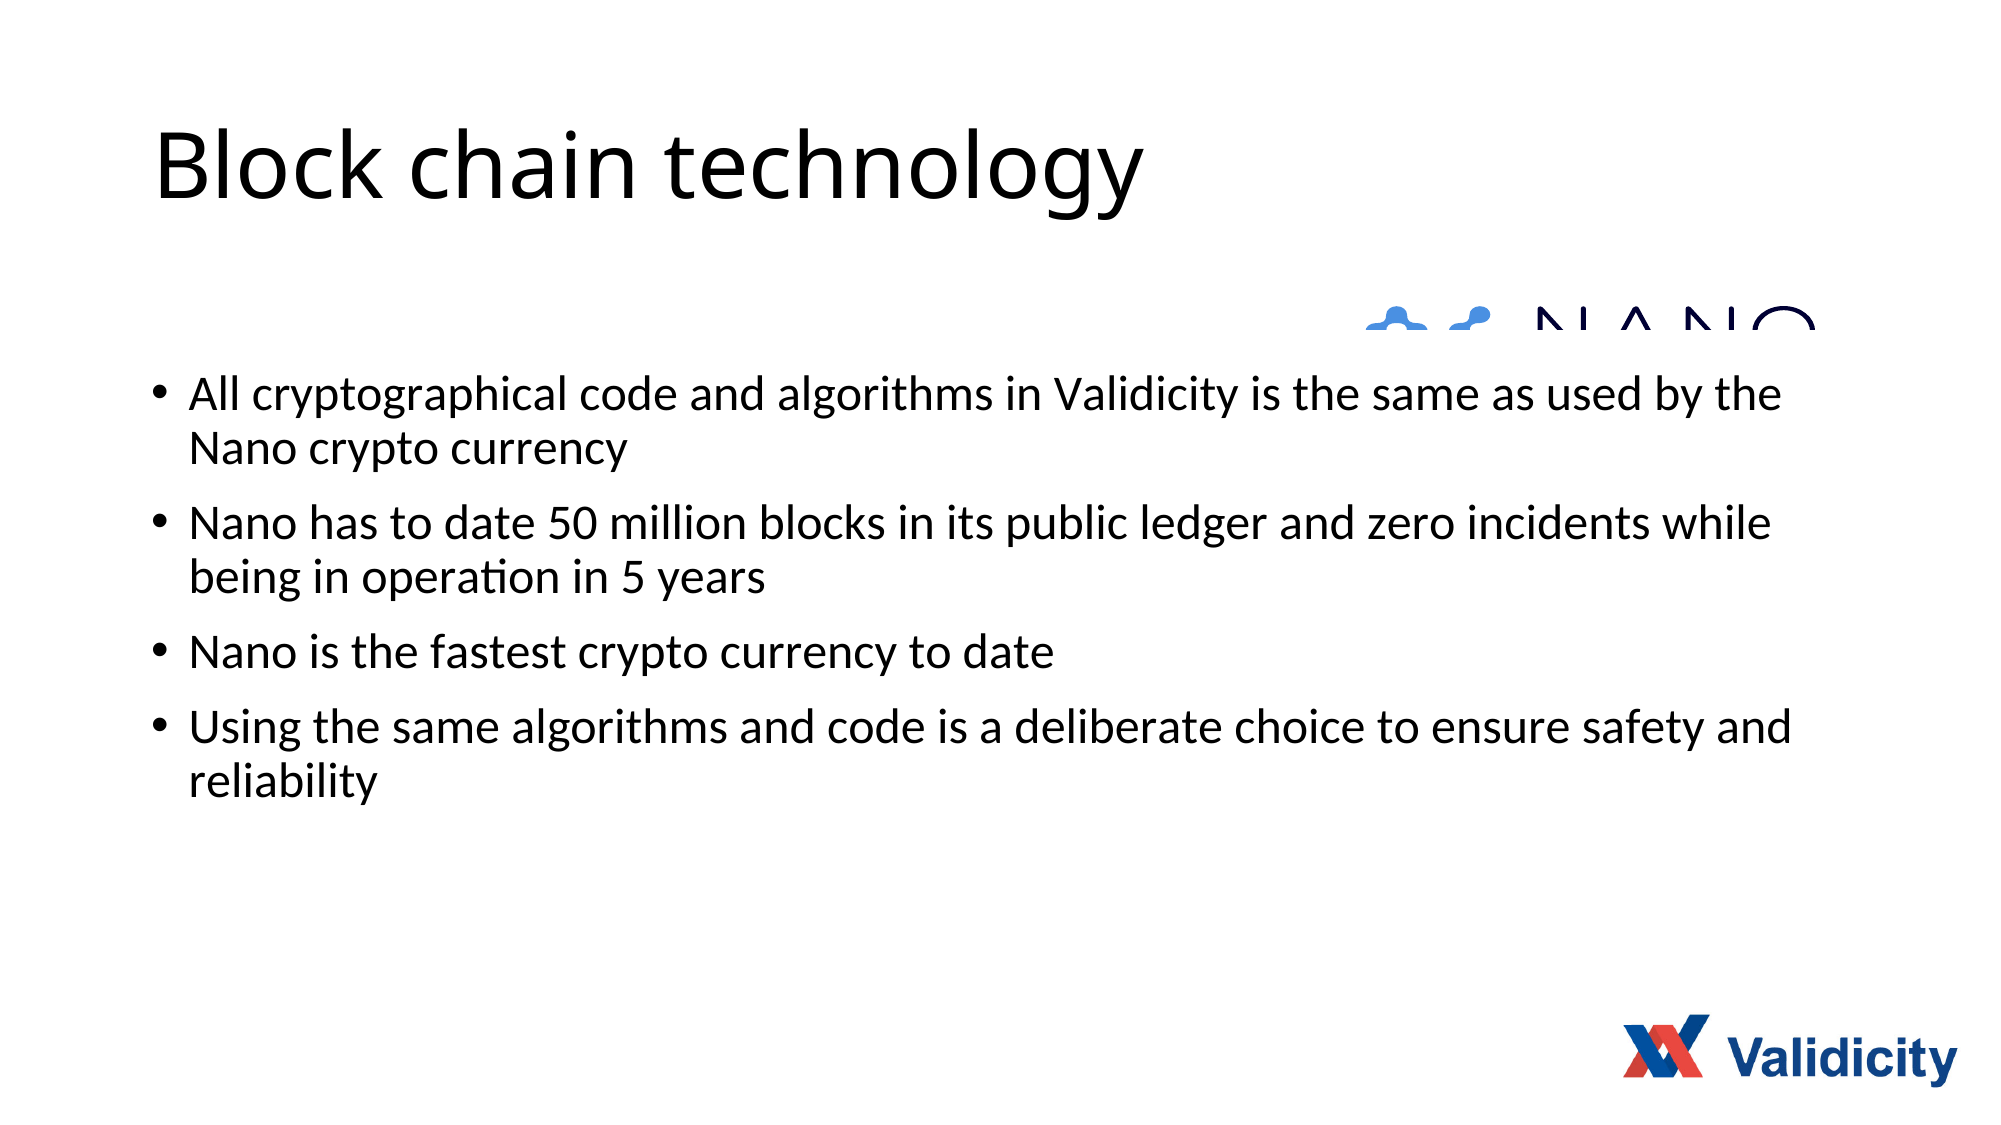

# Block chain technology
All cryptographical code and algorithms in Validicity is the same as used by the Nano crypto currency
Nano has to date 50 million blocks in its public ledger and zero incidents while being in operation in 5 years
Nano is the fastest crypto currency to date
Using the same algorithms and code is a deliberate choice to ensure safety and reliability